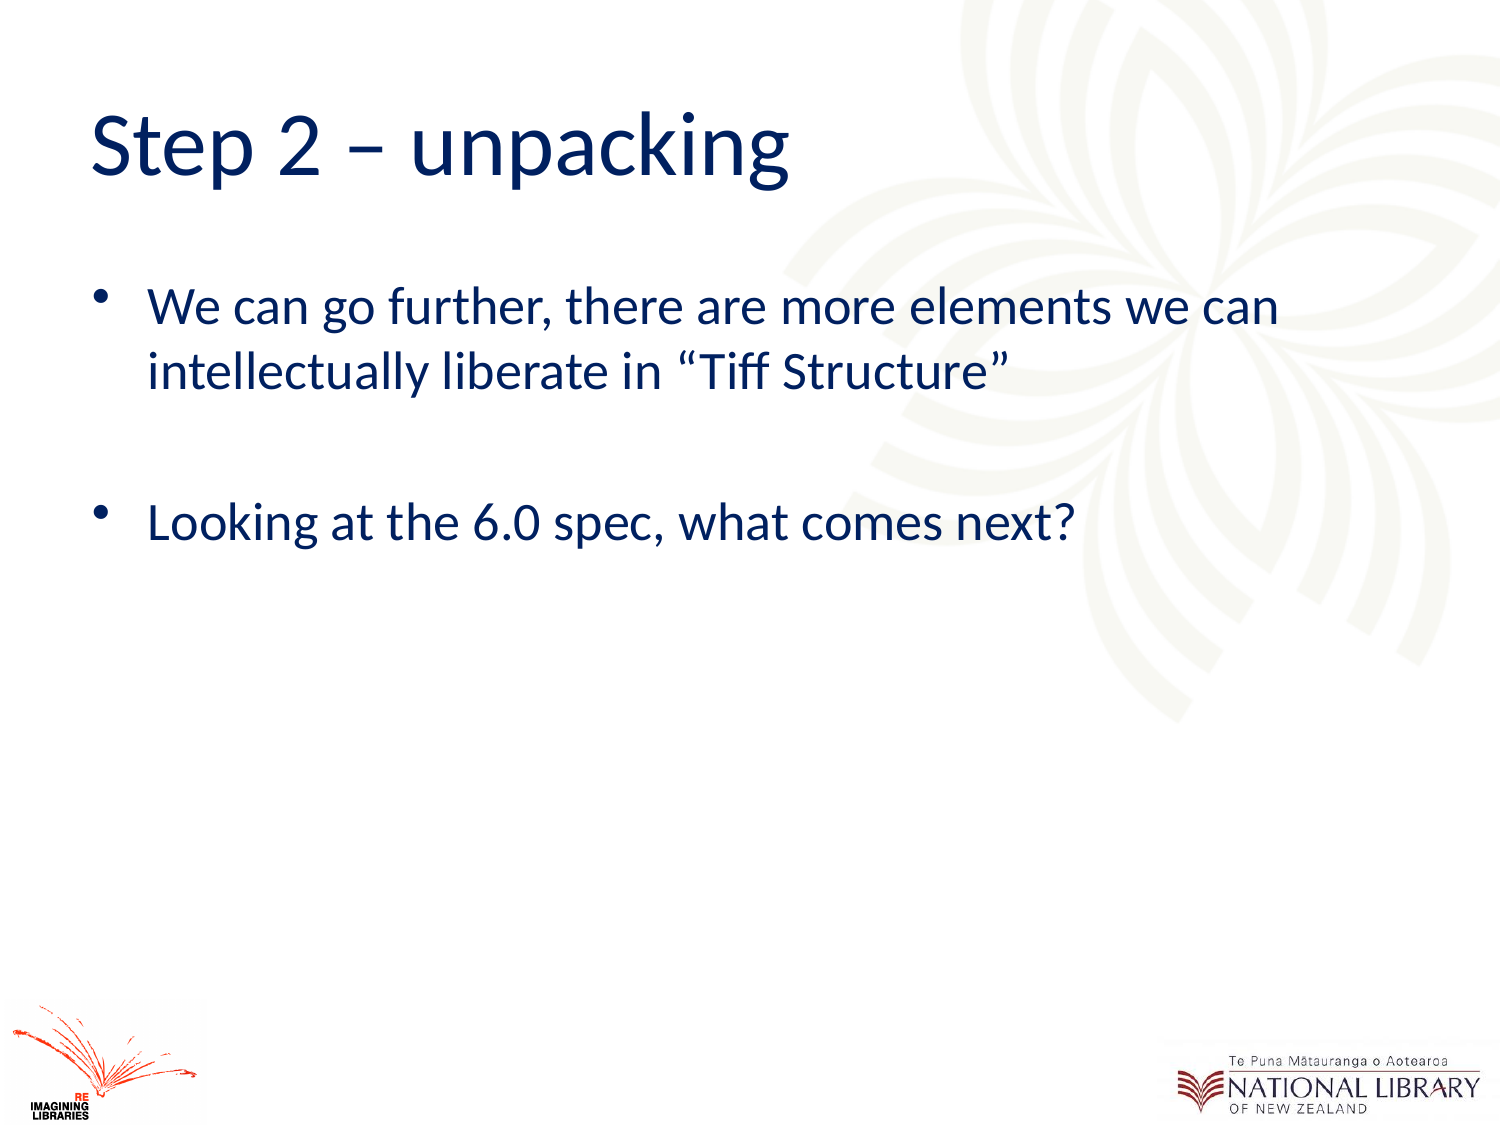

# Step 2 – unpacking
We can go further, there are more elements we can intellectually liberate in “Tiff Structure”
Looking at the 6.0 spec, what comes next?